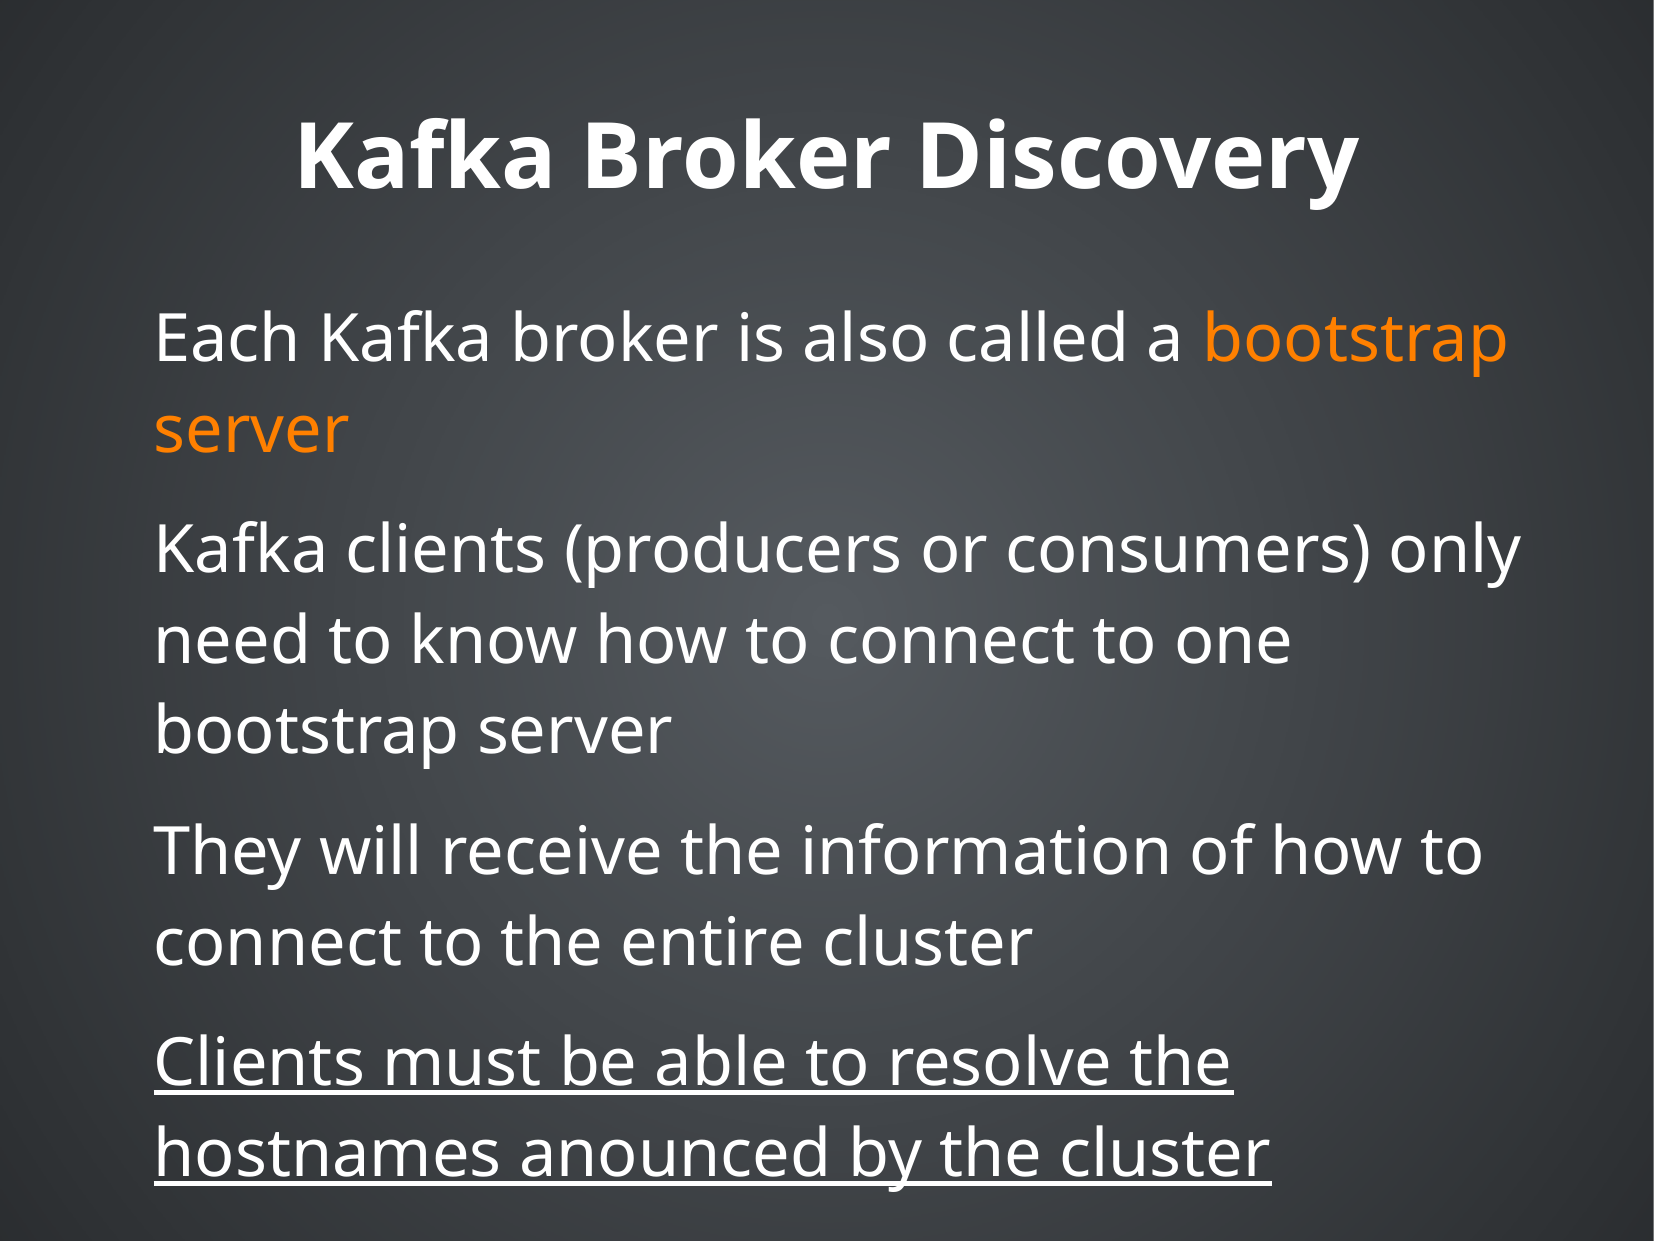

# Kafka Broker Discovery
Each Kafka broker is also called a bootstrap server
Kafka clients (producers or consumers) only need to know how to connect to one bootstrap server
They will receive the information of how to connect to the entire cluster
Clients must be able to resolve the hostnames anounced by the cluster